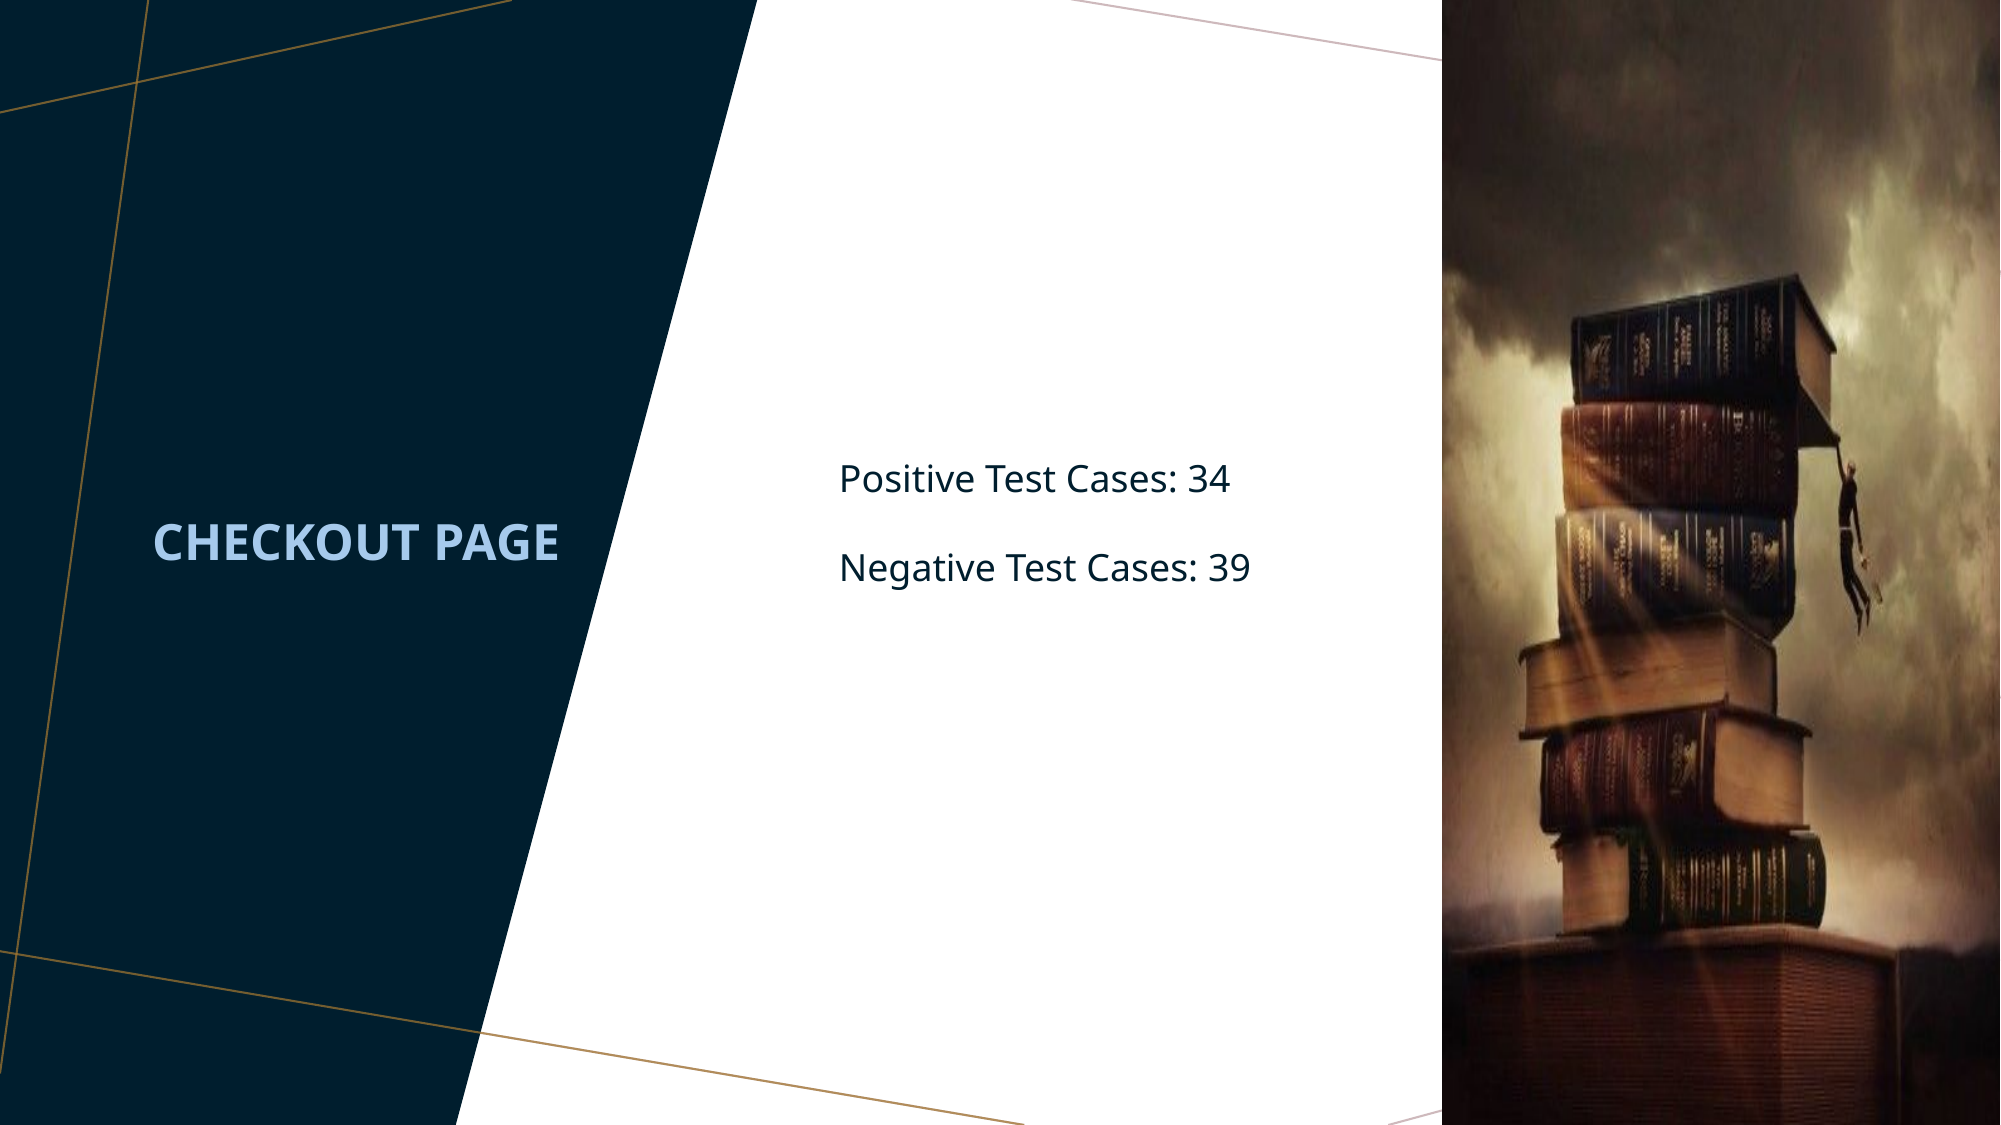

# Checkout Page
Positive Test Cases: 34
Negative Test Cases: 39